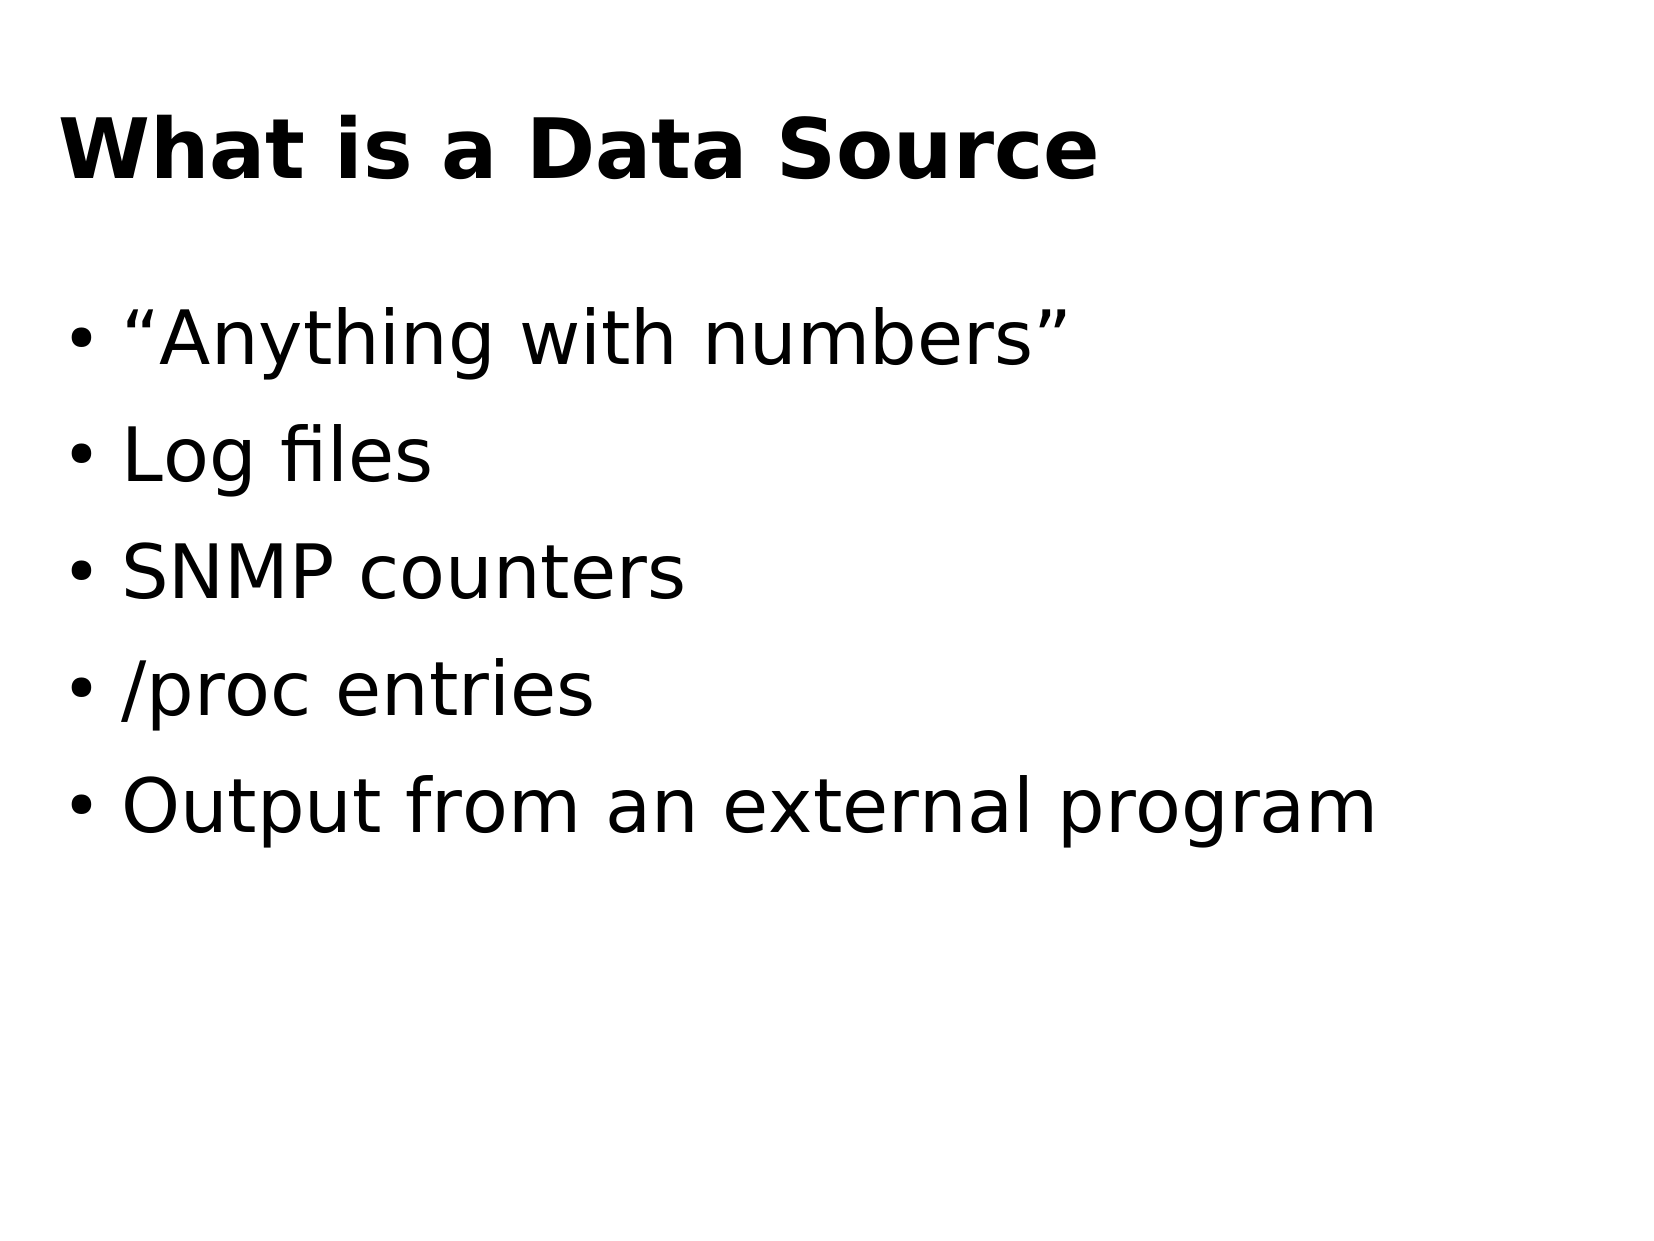

# What is a Data Source
“Anything with numbers”
Log files
SNMP counters
/proc entries
Output from an external program